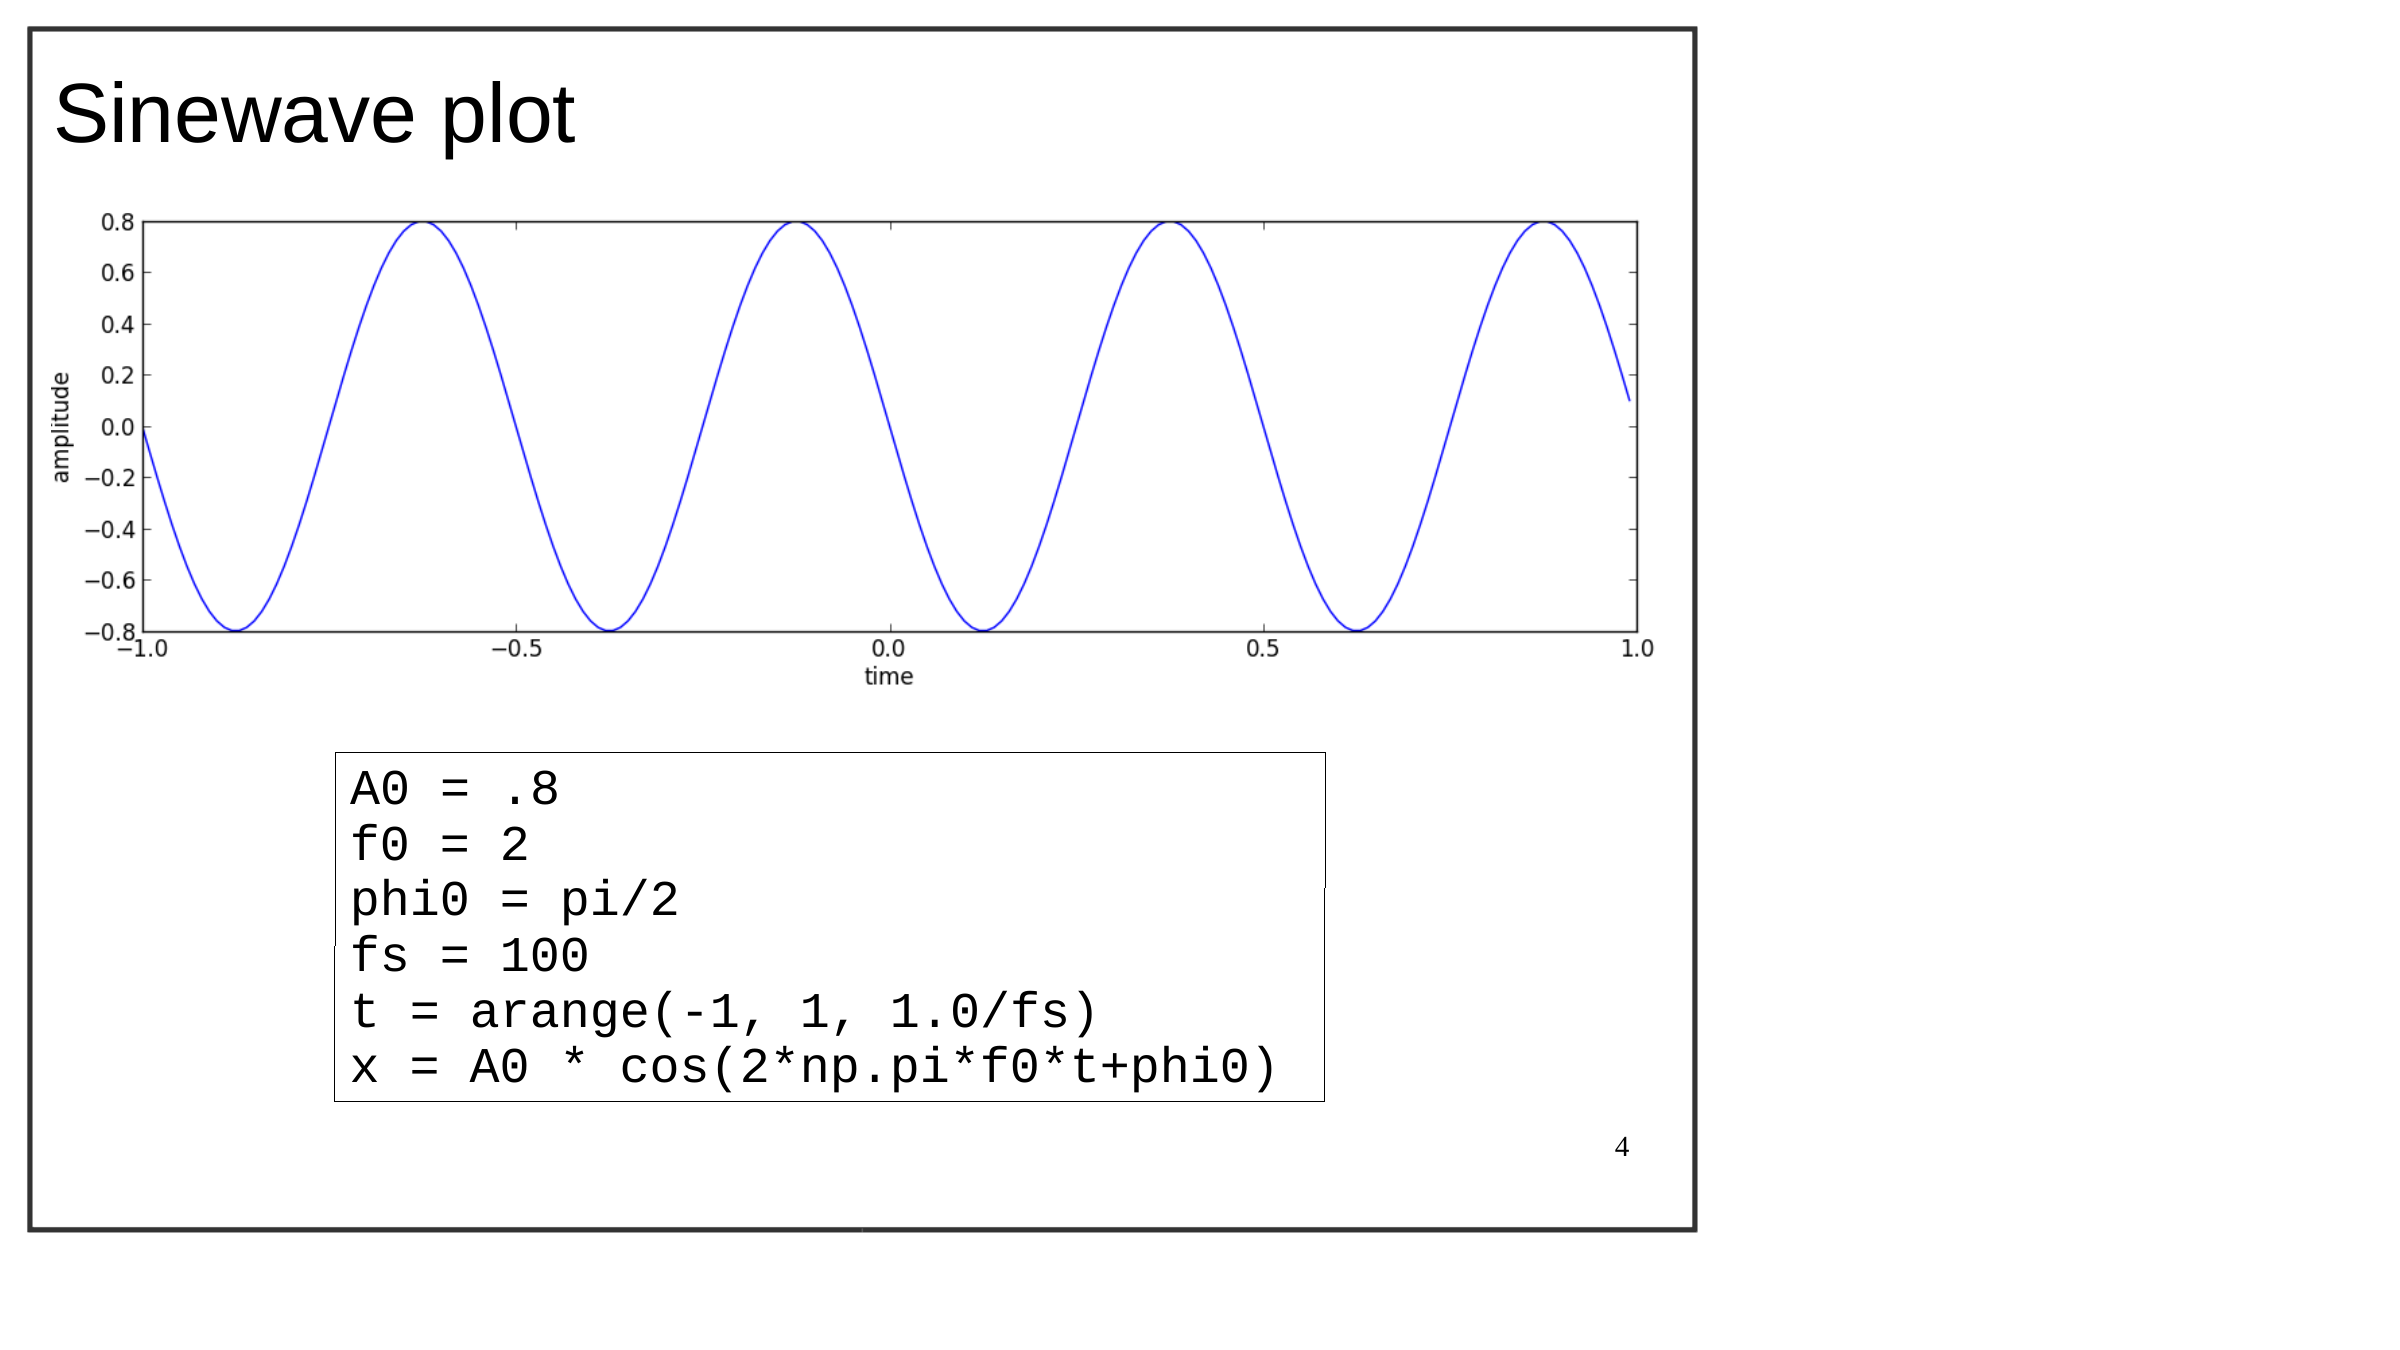

# Sinewave plot
A0 = .8
f0 = 2
phi0 = pi/2
fs = 100
t = arange(-1, 1, 1.0/fs)
x = A0 * cos(2*np.pi*f0*t+phi0)
4